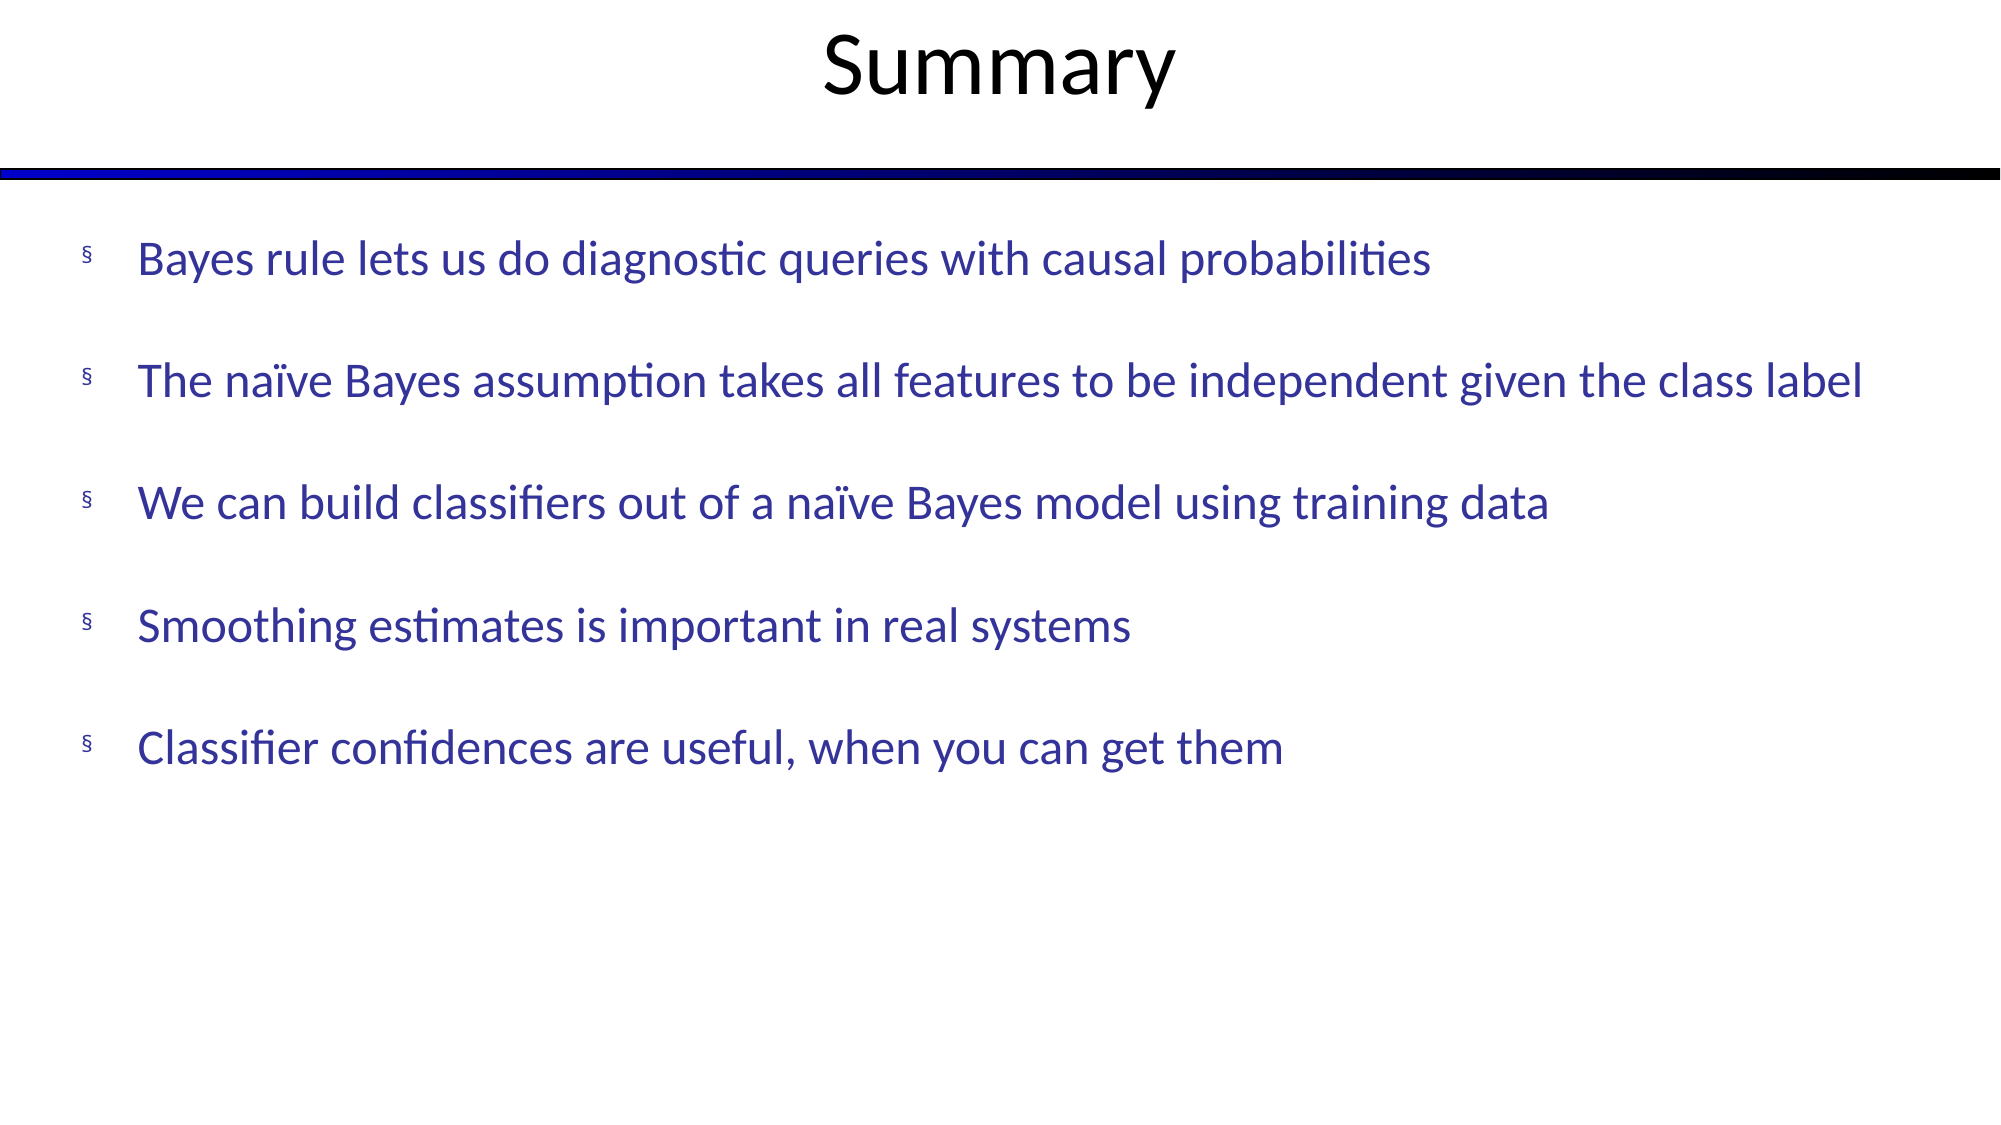

# Summary
Bayes rule lets us do diagnostic queries with causal probabilities
The naïve Bayes assumption takes all features to be independent given the class label
We can build classifiers out of a naïve Bayes model using training data
Smoothing estimates is important in real systems
Classifier confidences are useful, when you can get them